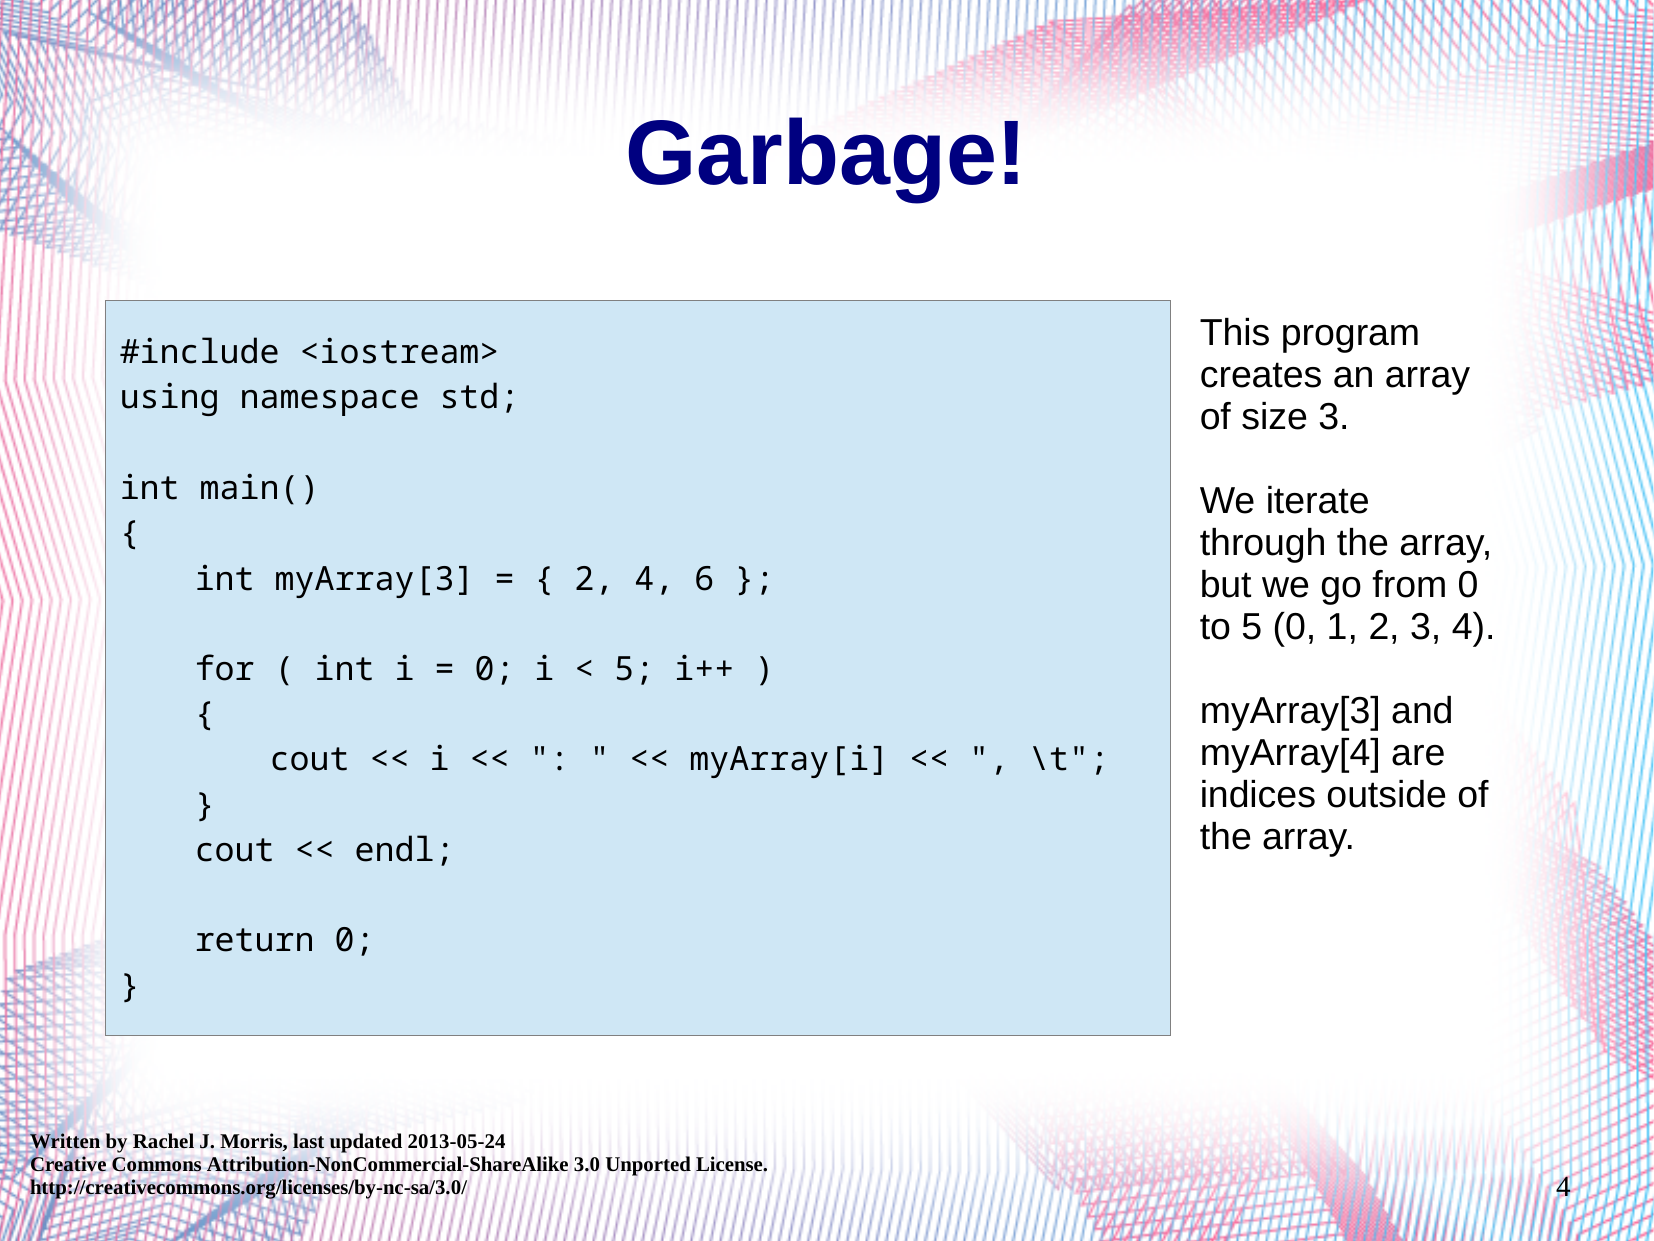

# Garbage!
#include <iostream>
using namespace std;
int main()
{
	int myArray[3] = { 2, 4, 6 };
	for ( int i = 0; i < 5; i++ )
	{
		cout << i << ": " << myArray[i] << ", \t";
	}
	cout << endl;
	return 0;
}
This program creates an array of size 3.
We iterate through the array, but we go from 0 to 5 (0, 1, 2, 3, 4).
myArray[3] and myArray[4] are indices outside of the array.
4